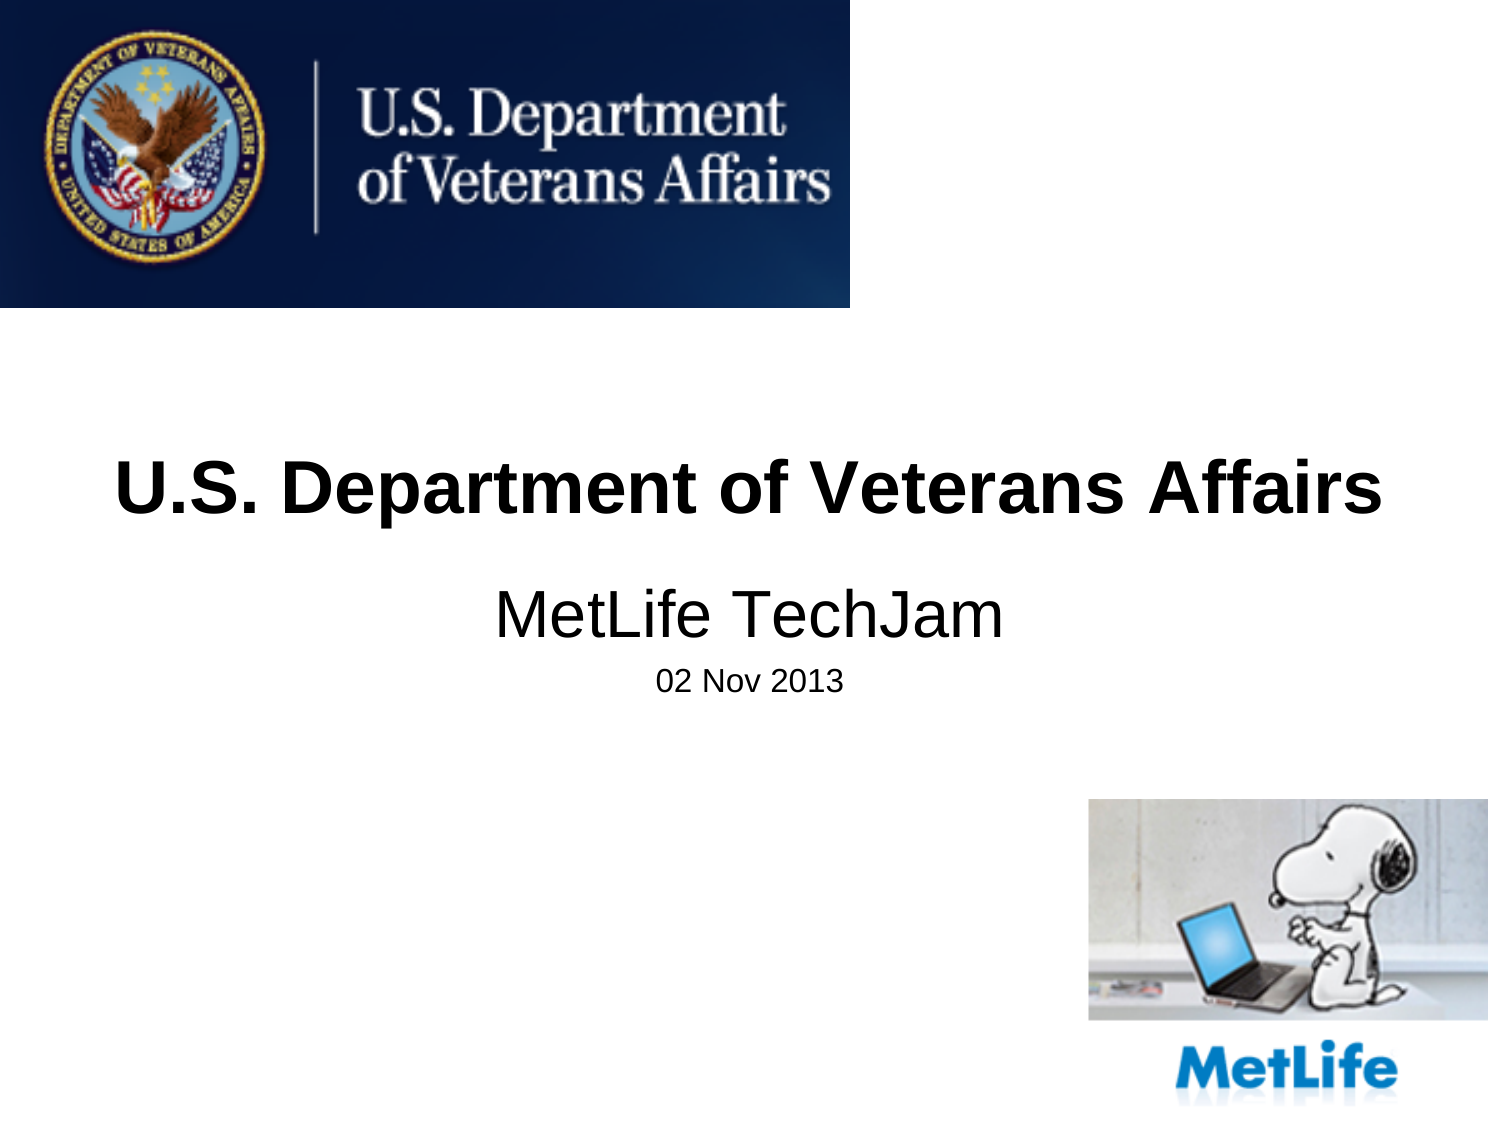

# U.S. Department of Veterans Affairs
MetLife TechJam
02 Nov 2013